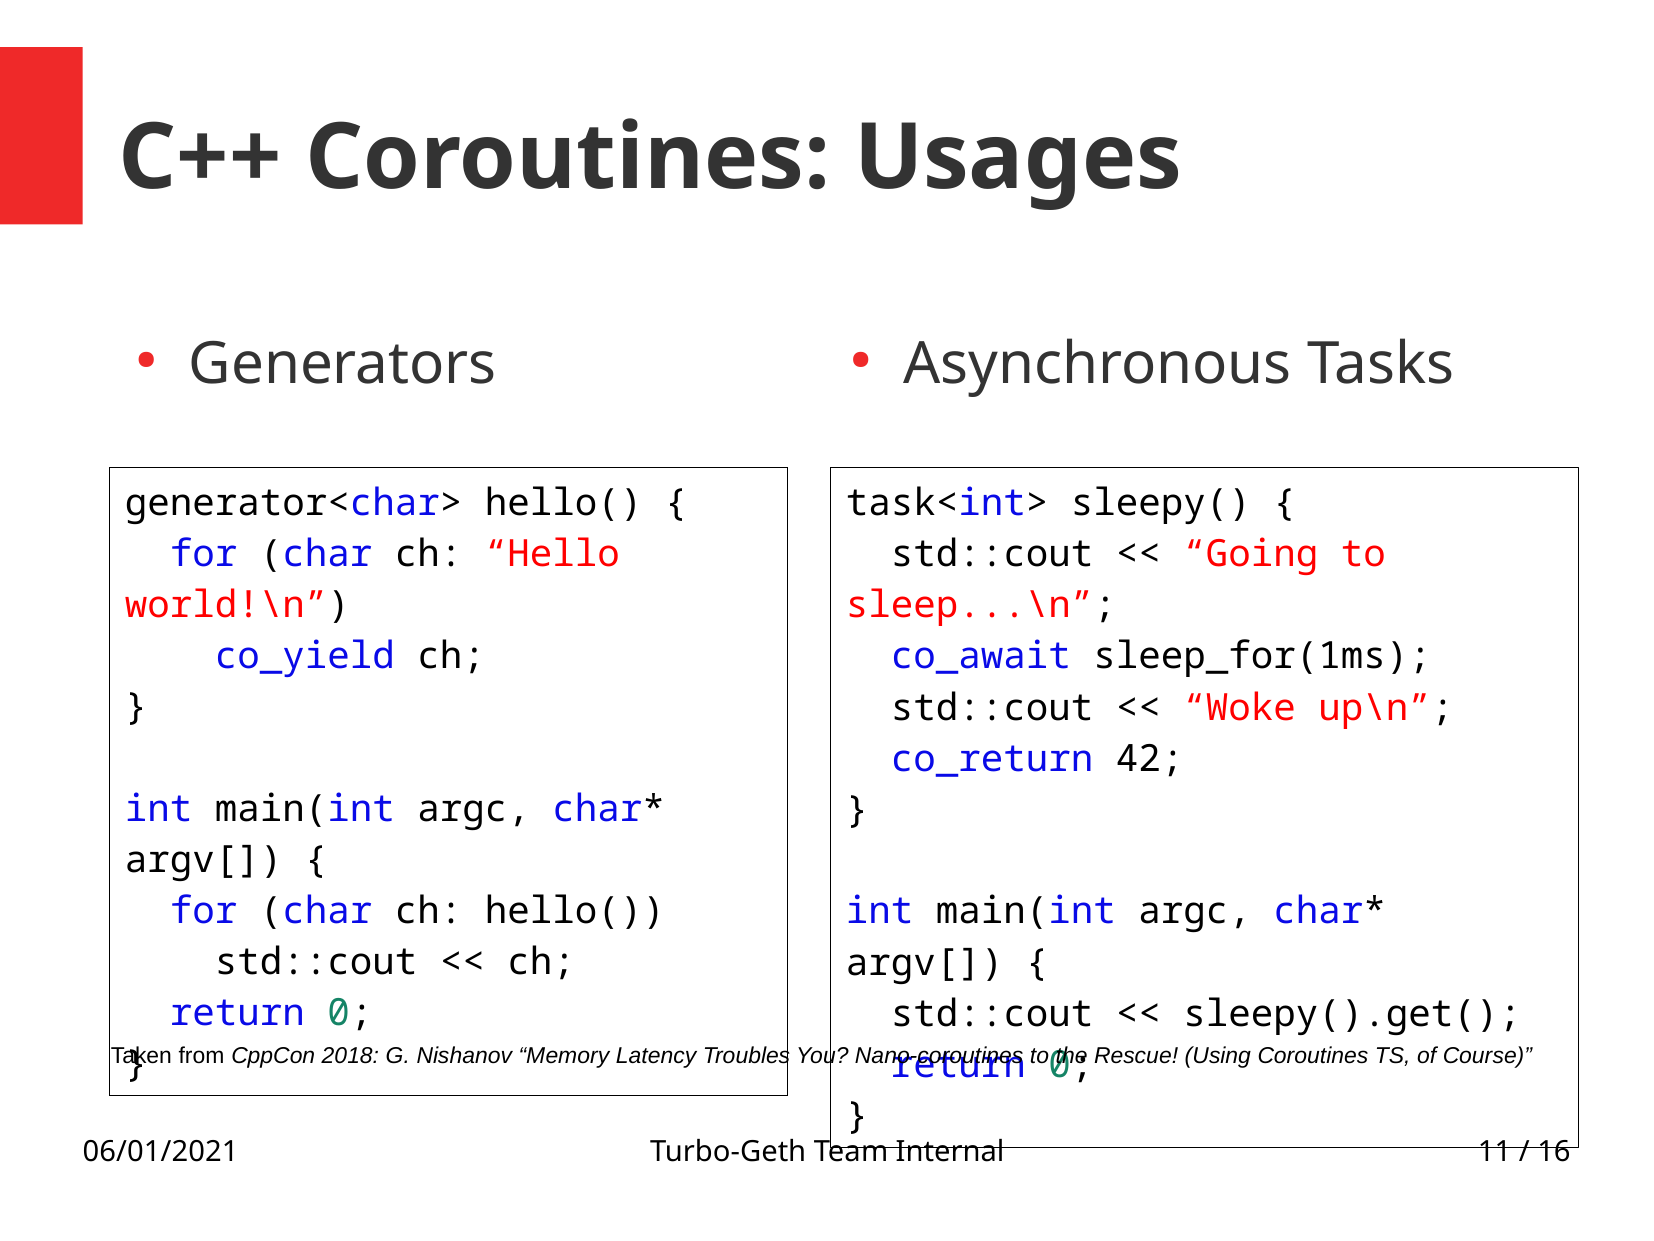

# C++ Coroutines: Usages
Generators
Asynchronous Tasks
generator<char> hello() {
 for (char ch: “Hello world!\n”)
 co_yield ch;
}
int main(int argc, char* argv[]) {
 for (char ch: hello())
 std::cout << ch;
 return 0;
}
task<int> sleepy() {
 std::cout << “Going to sleep...\n”;
 co_await sleep_for(1ms);
 std::cout << “Woke up\n”;
 co_return 42;
}
int main(int argc, char* argv[]) {
 std::cout << sleepy().get();
 return 0;
}
Taken from CppCon 2018: G. Nishanov “Memory Latency Troubles You? Nano-coroutines to the Rescue! (Using Coroutines TS, of Course)”
06/01/2021
Turbo-Geth Team Internal
11